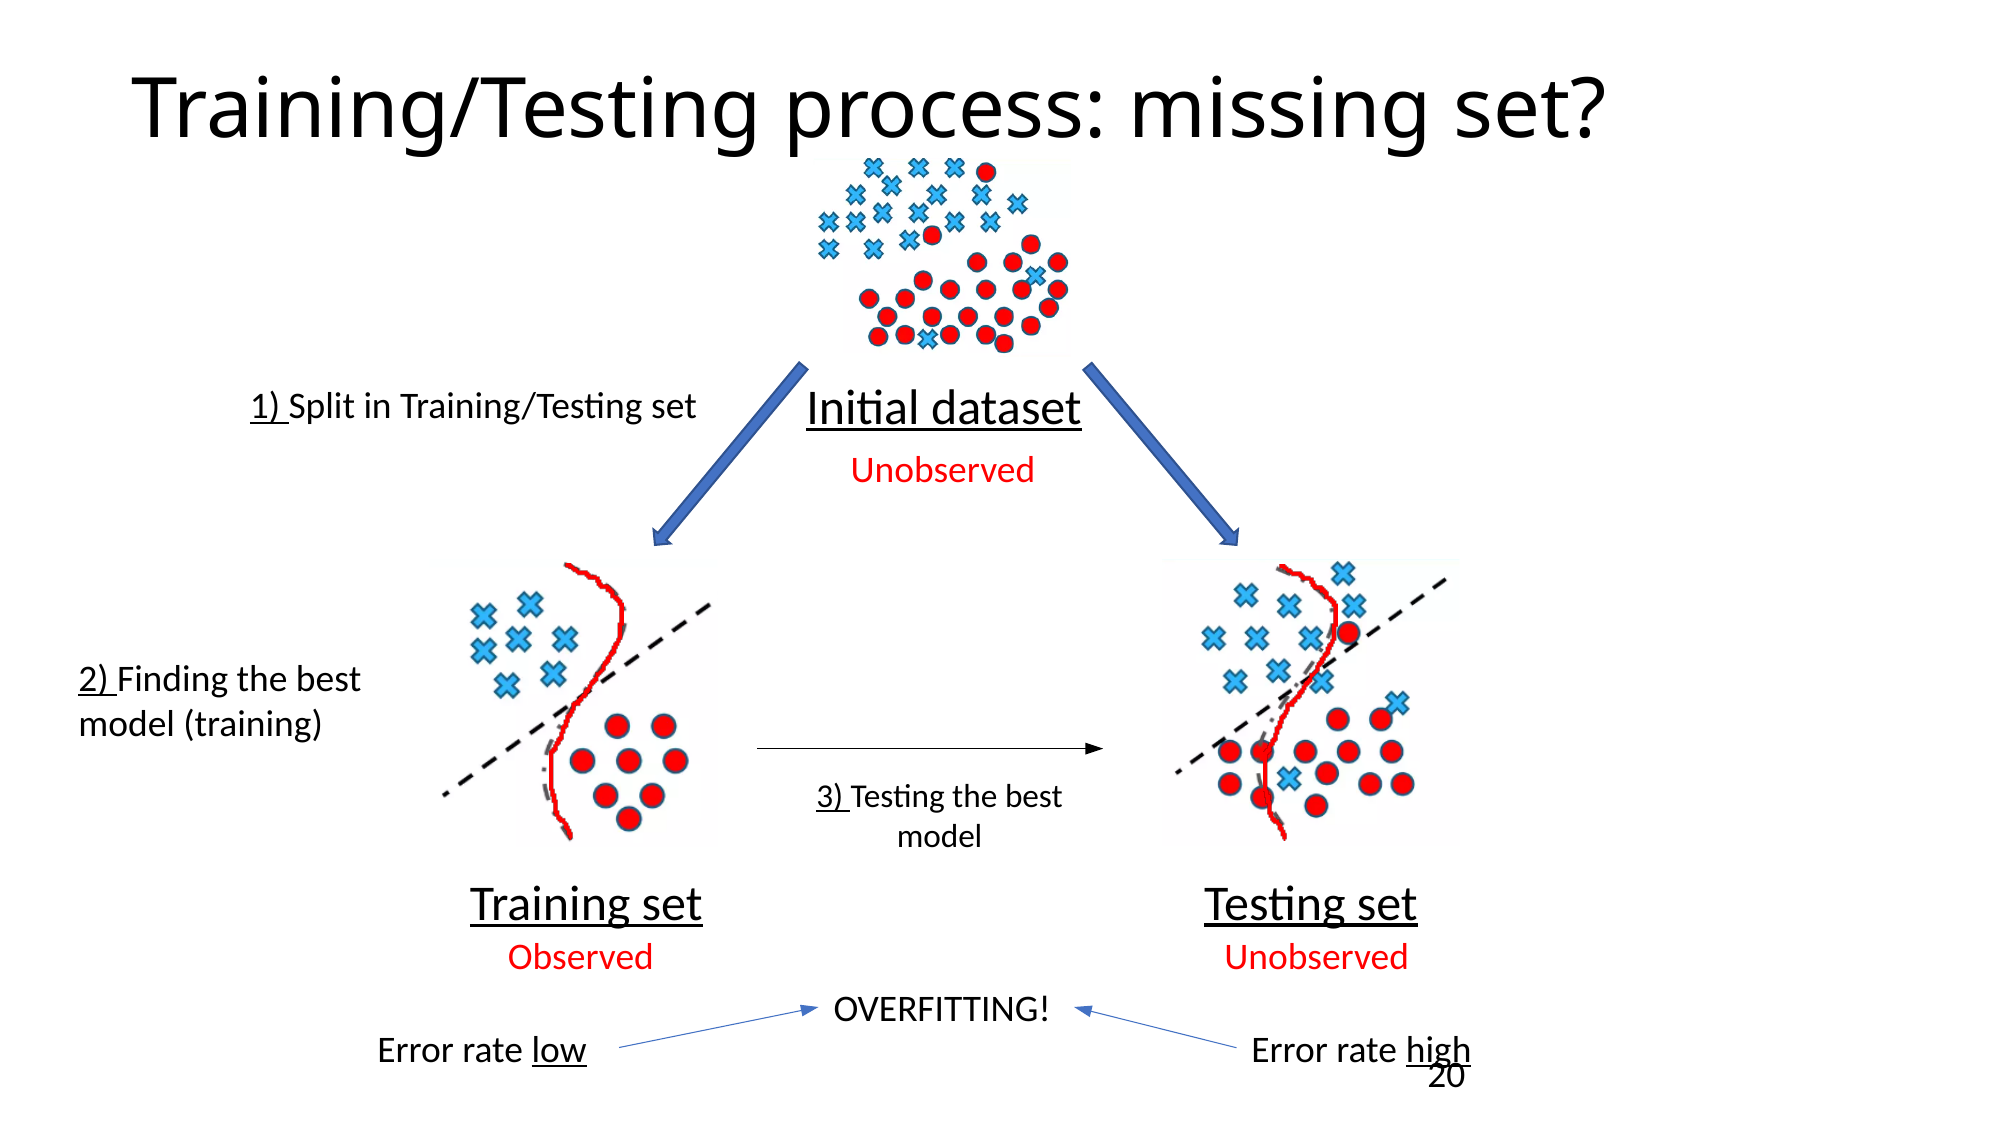

Training/Testing process: missing set?
Initial dataset
1) Split in Training/Testing set
Unobserved
2) Finding the best model (training)
3) Testing the best model
Testing set
Training set
Observed
Unobserved
OVERFITTING!
Error rate low
Error rate high
13